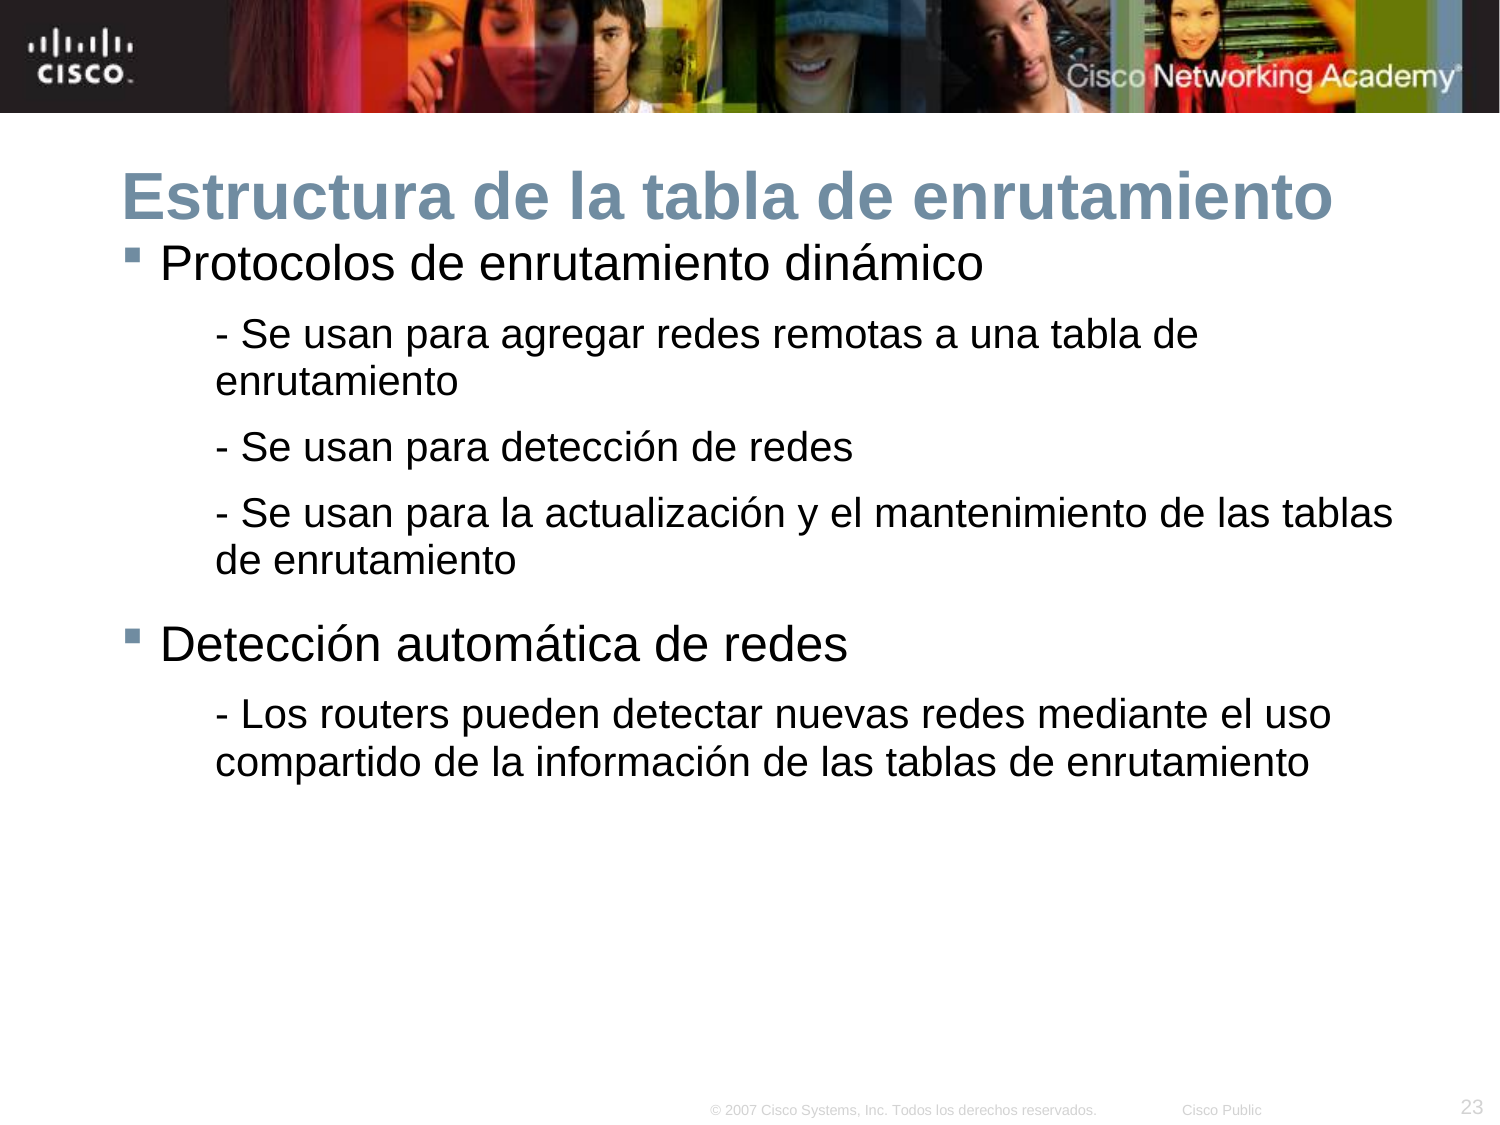

# Estructura de la tabla de enrutamiento
Protocolos de enrutamiento dinámico
- Se usan para agregar redes remotas a una tabla de enrutamiento
- Se usan para detección de redes
- Se usan para la actualización y el mantenimiento de las tablas
de enrutamiento
Detección automática de redes
- Los routers pueden detectar nuevas redes mediante el uso compartido de la información de las tablas de enrutamiento